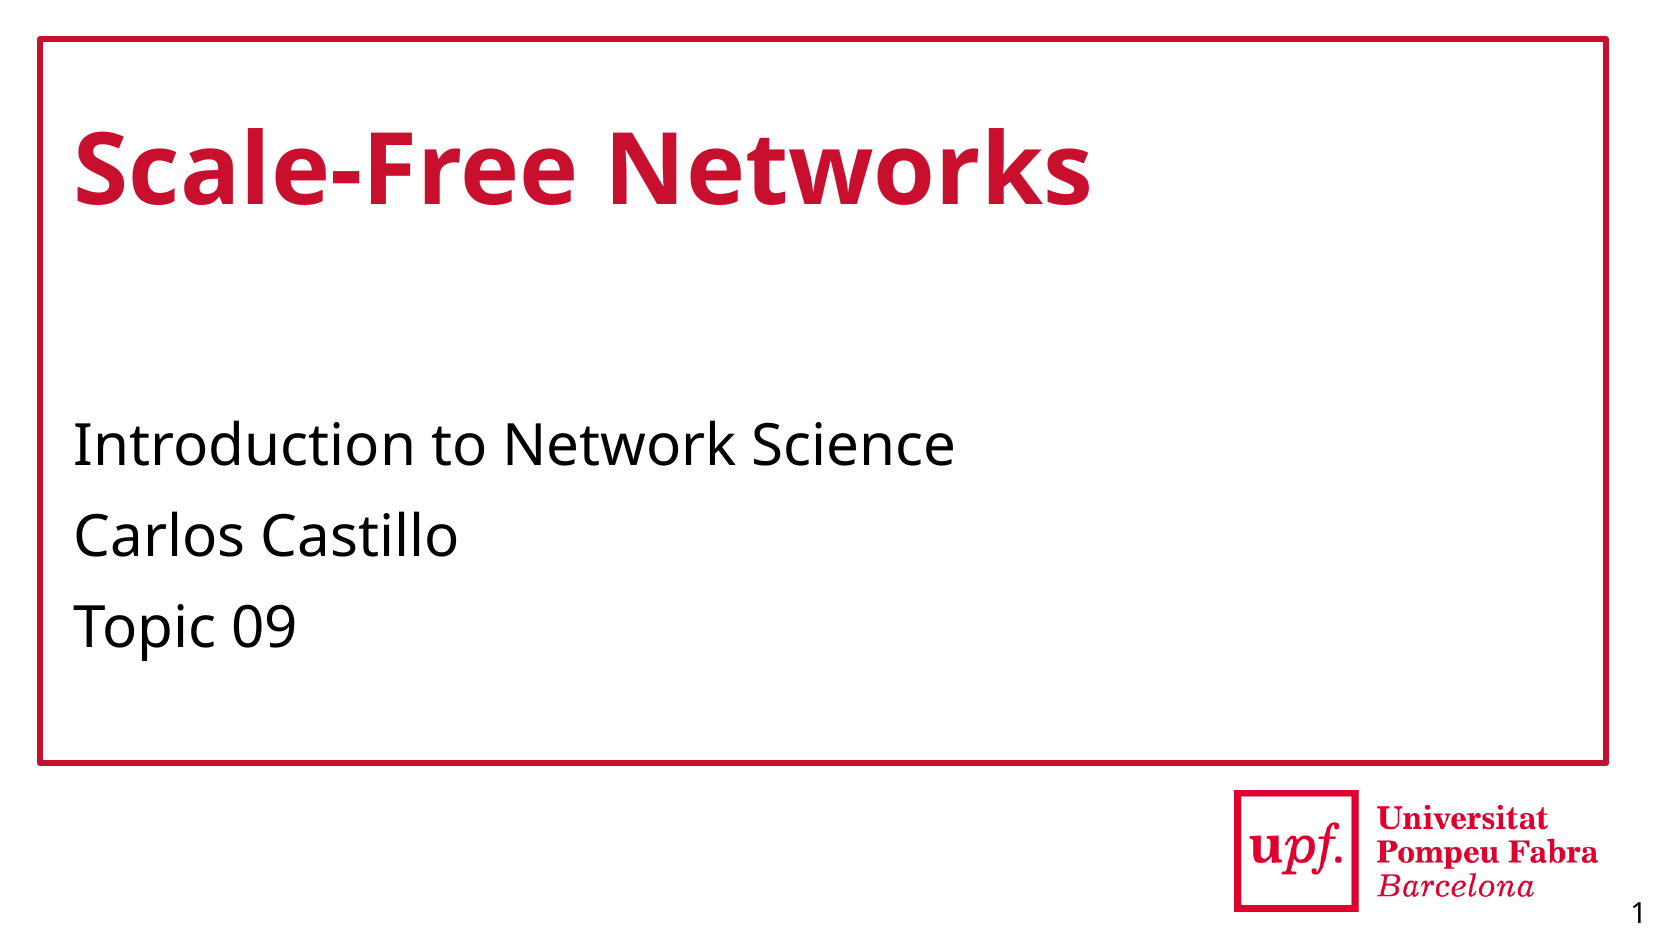

Scale-Free Networks
Introduction to Network Science
Carlos Castillo
Topic 09
1